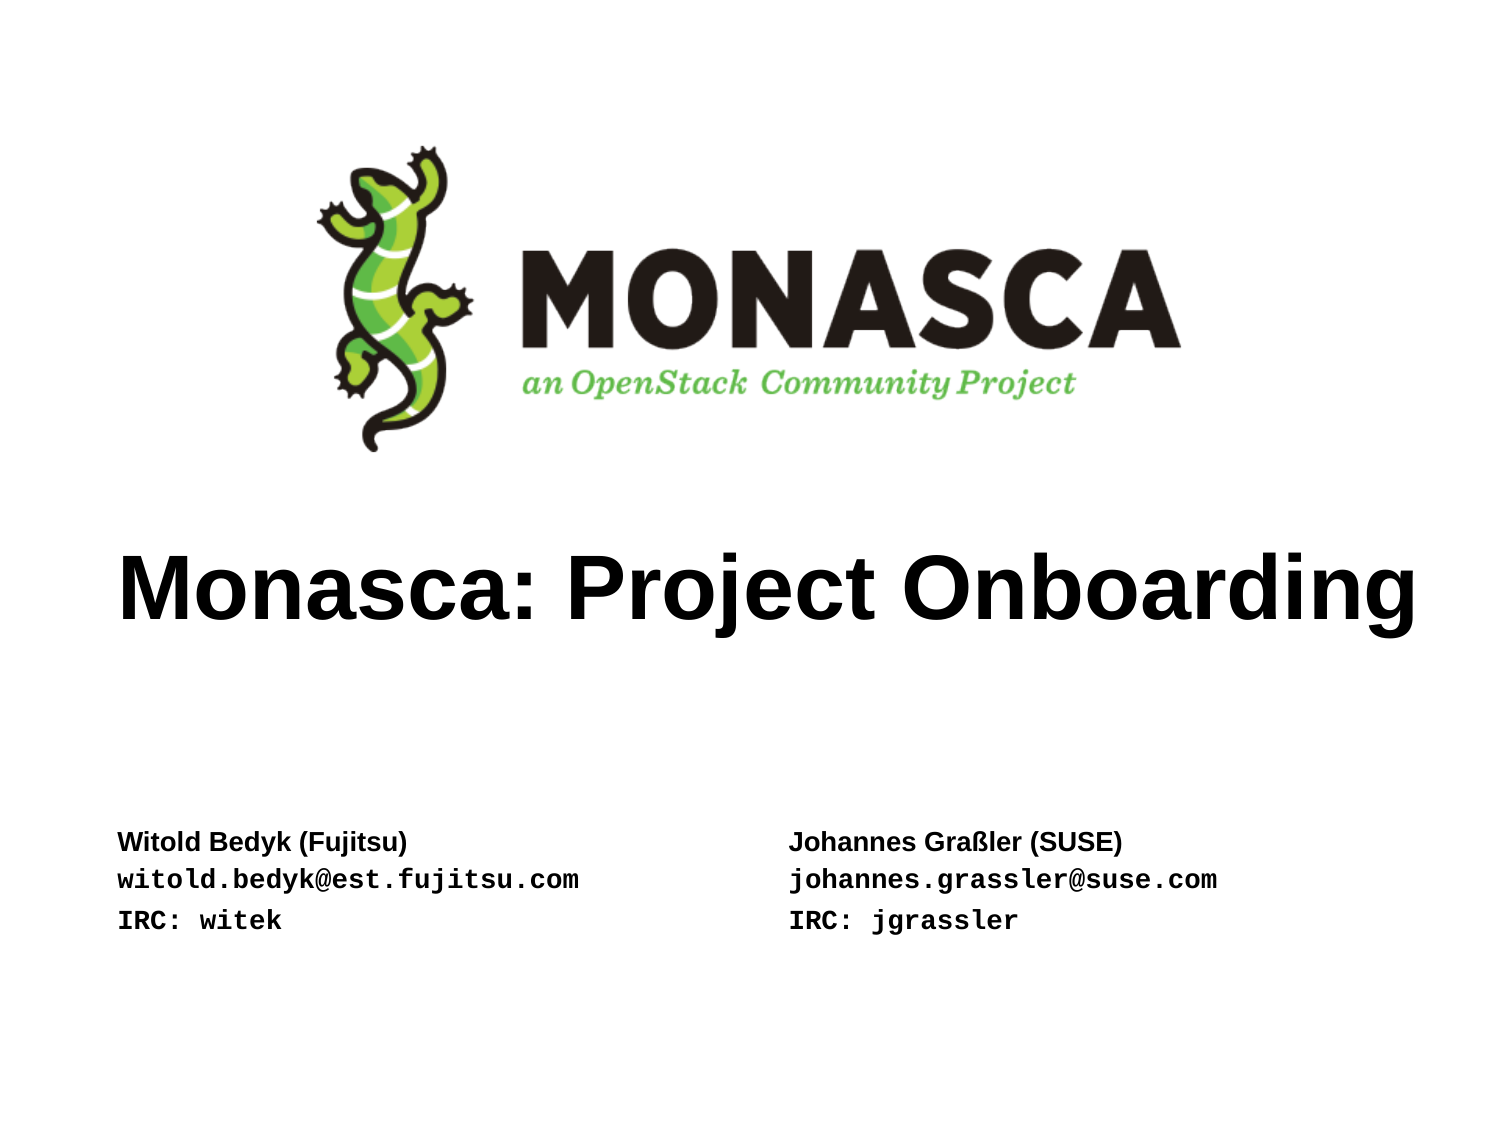

# Monasca: Project Onboarding
Witold Bedyk (Fujitsu)
witold.bedyk@est.fujitsu.com
IRC: witek
Johannes Graßler (SUSE)
johannes.grassler@suse.com
IRC: jgrassler